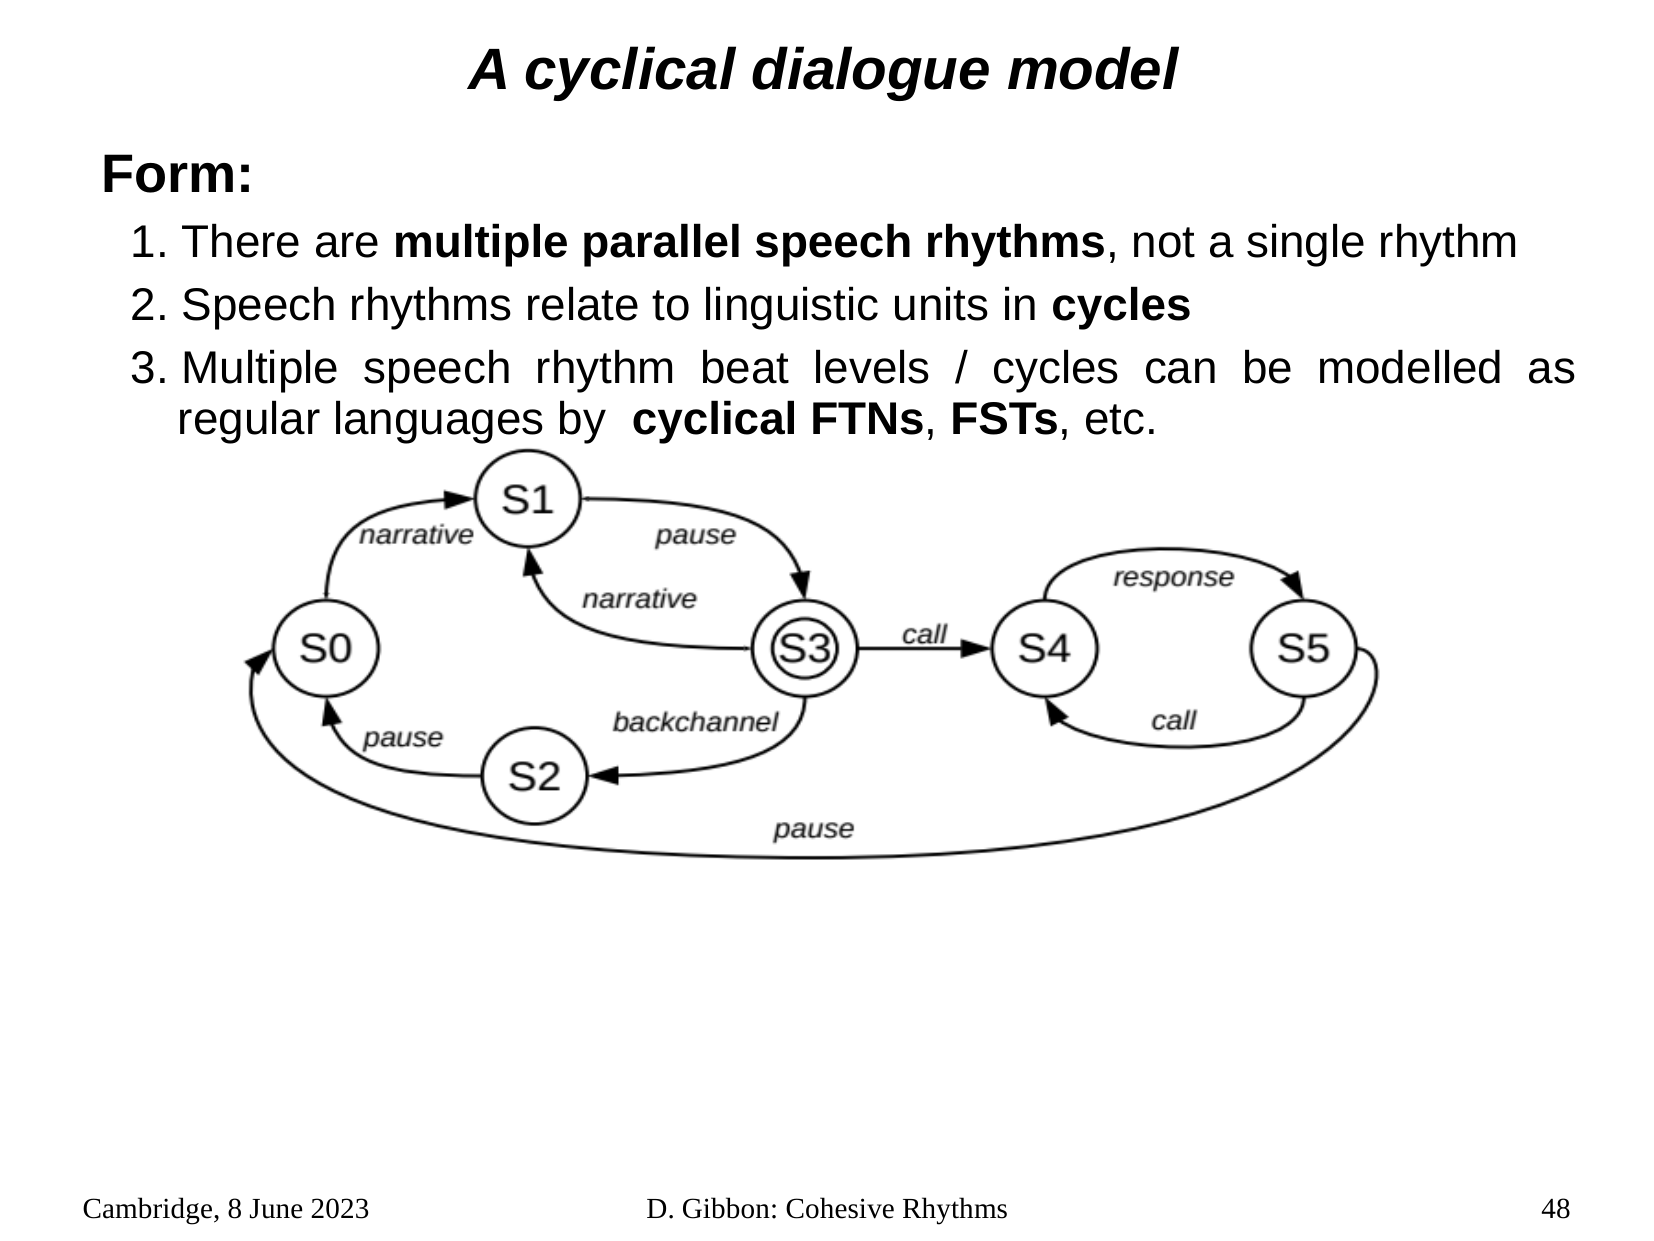

# A cyclical dialogue model
Form:
There are multiple parallel speech rhythms, not a single rhythm
Speech rhythms relate to linguistic units in cycles
Multiple speech rhythm beat levels / cycles can be modelled as regular languages by cyclical FTNs, FSTs, etc.
Cambridge, 8 June 2023
D. Gibbon: Cohesive Rhythms
48